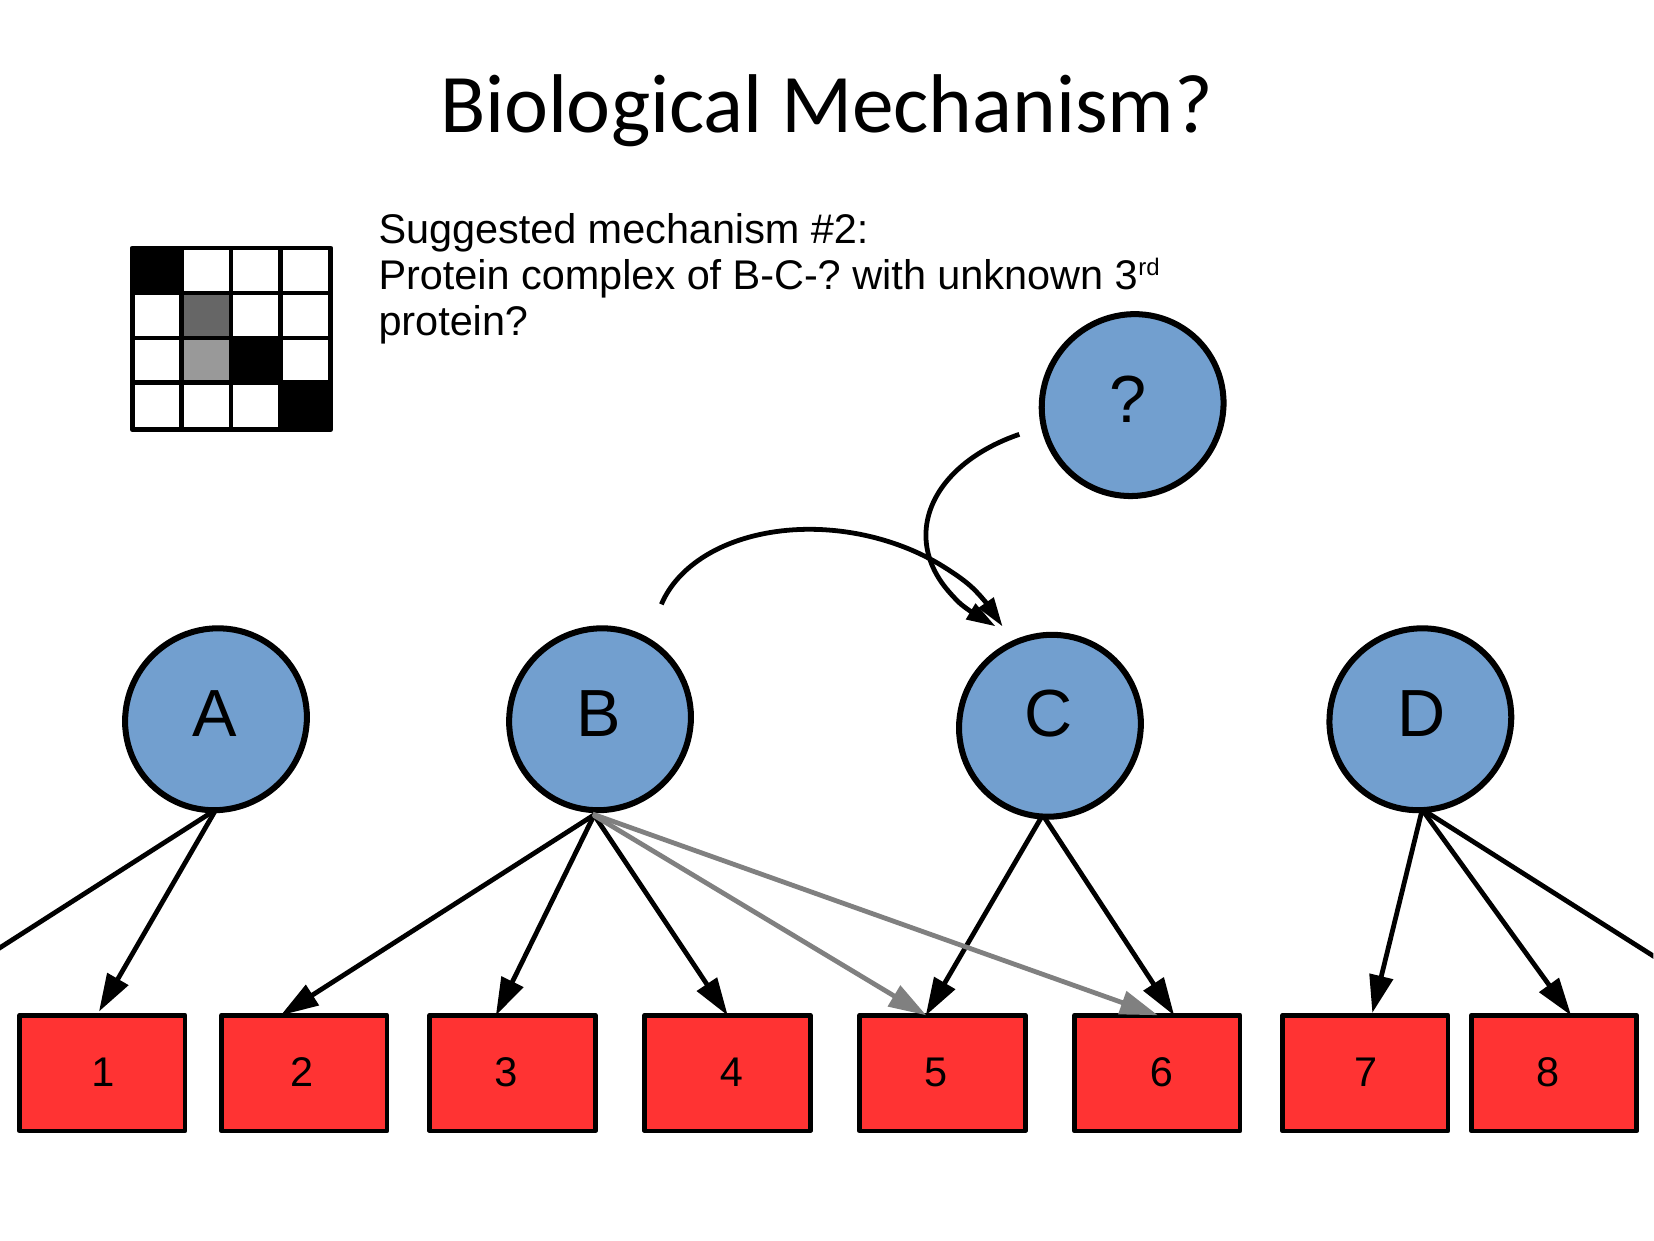

# Biological Mechanism?
Suggested mechanism #2:
Protein complex of B-C-? with unknown 3rd protein?
?
A
B
C
D
1
2
3
4
5
6
7
8